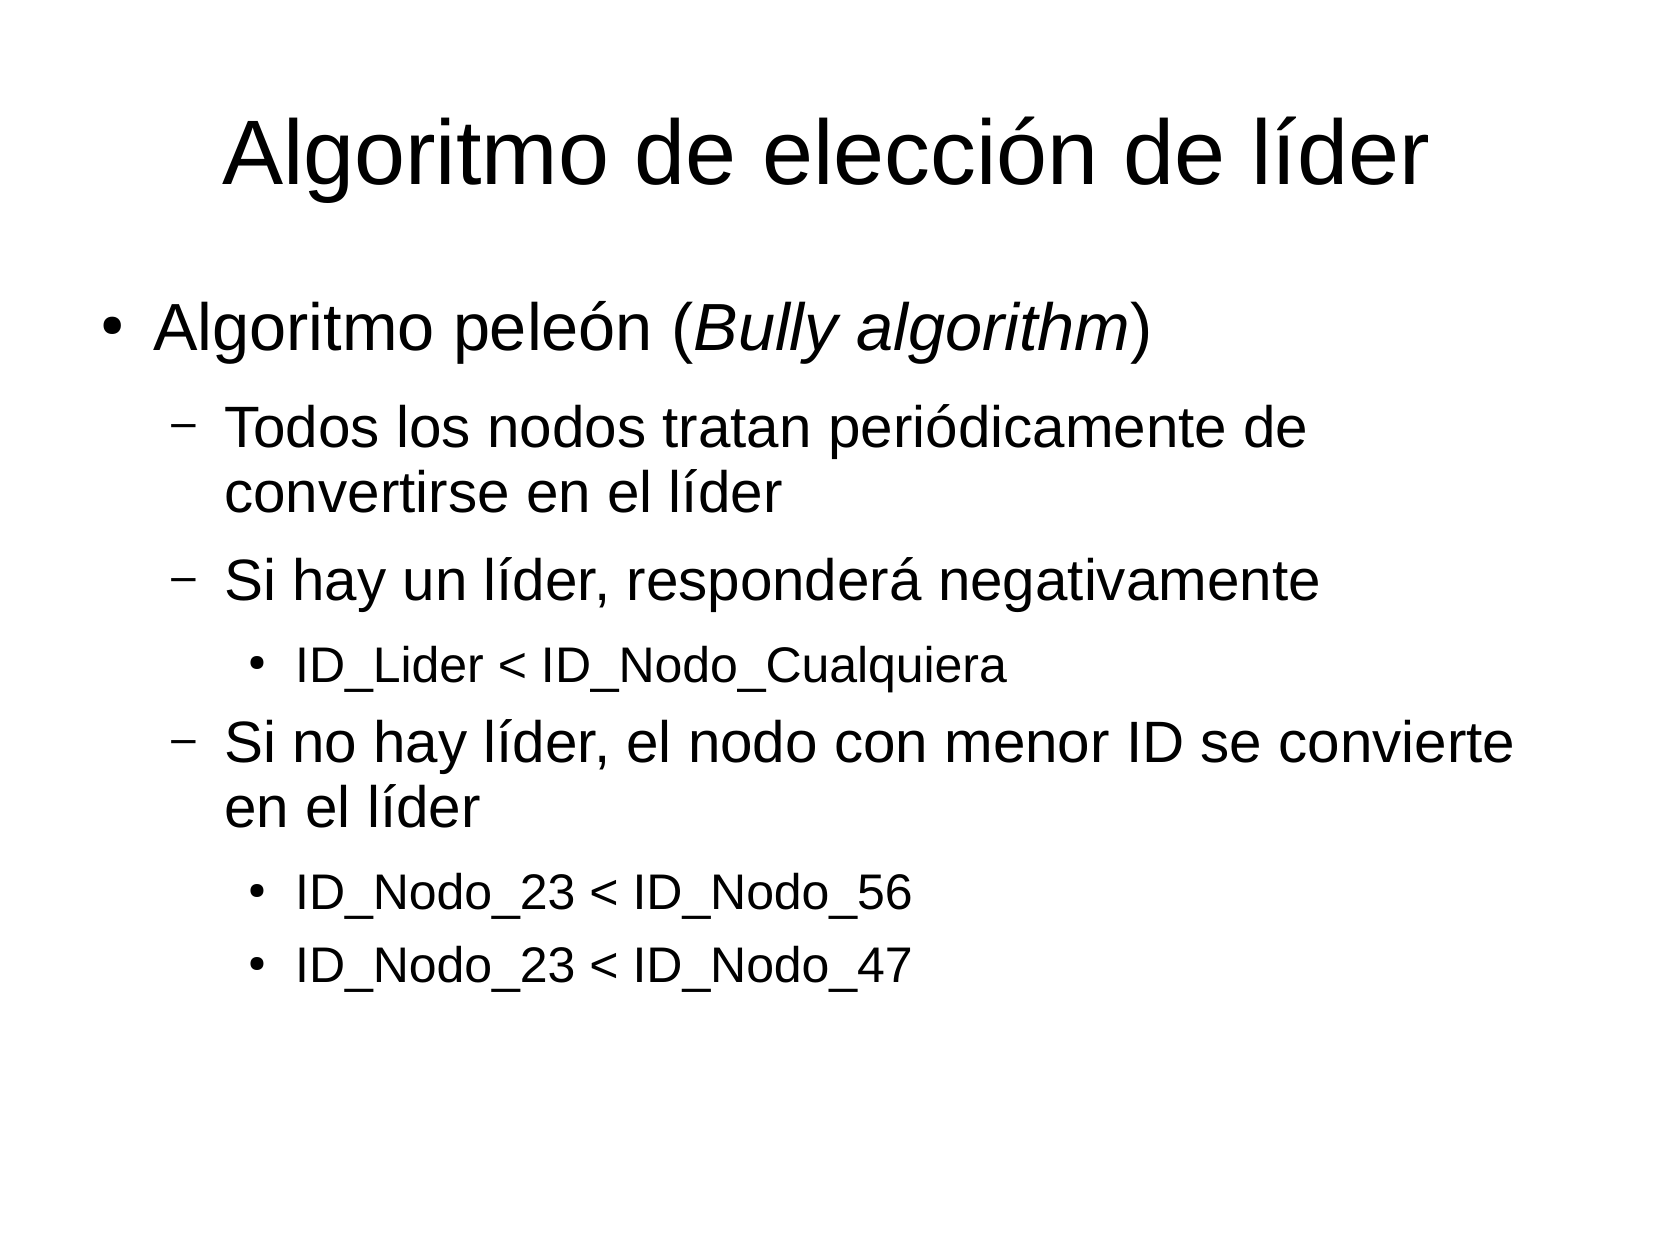

# Algoritmo de elección de líder
Algoritmo peleón (Bully algorithm)
Todos los nodos tratan periódicamente de convertirse en el líder
Si hay un líder, responderá negativamente
ID_Lider < ID_Nodo_Cualquiera
Si no hay líder, el nodo con menor ID se convierte en el líder
ID_Nodo_23 < ID_Nodo_56
ID_Nodo_23 < ID_Nodo_47